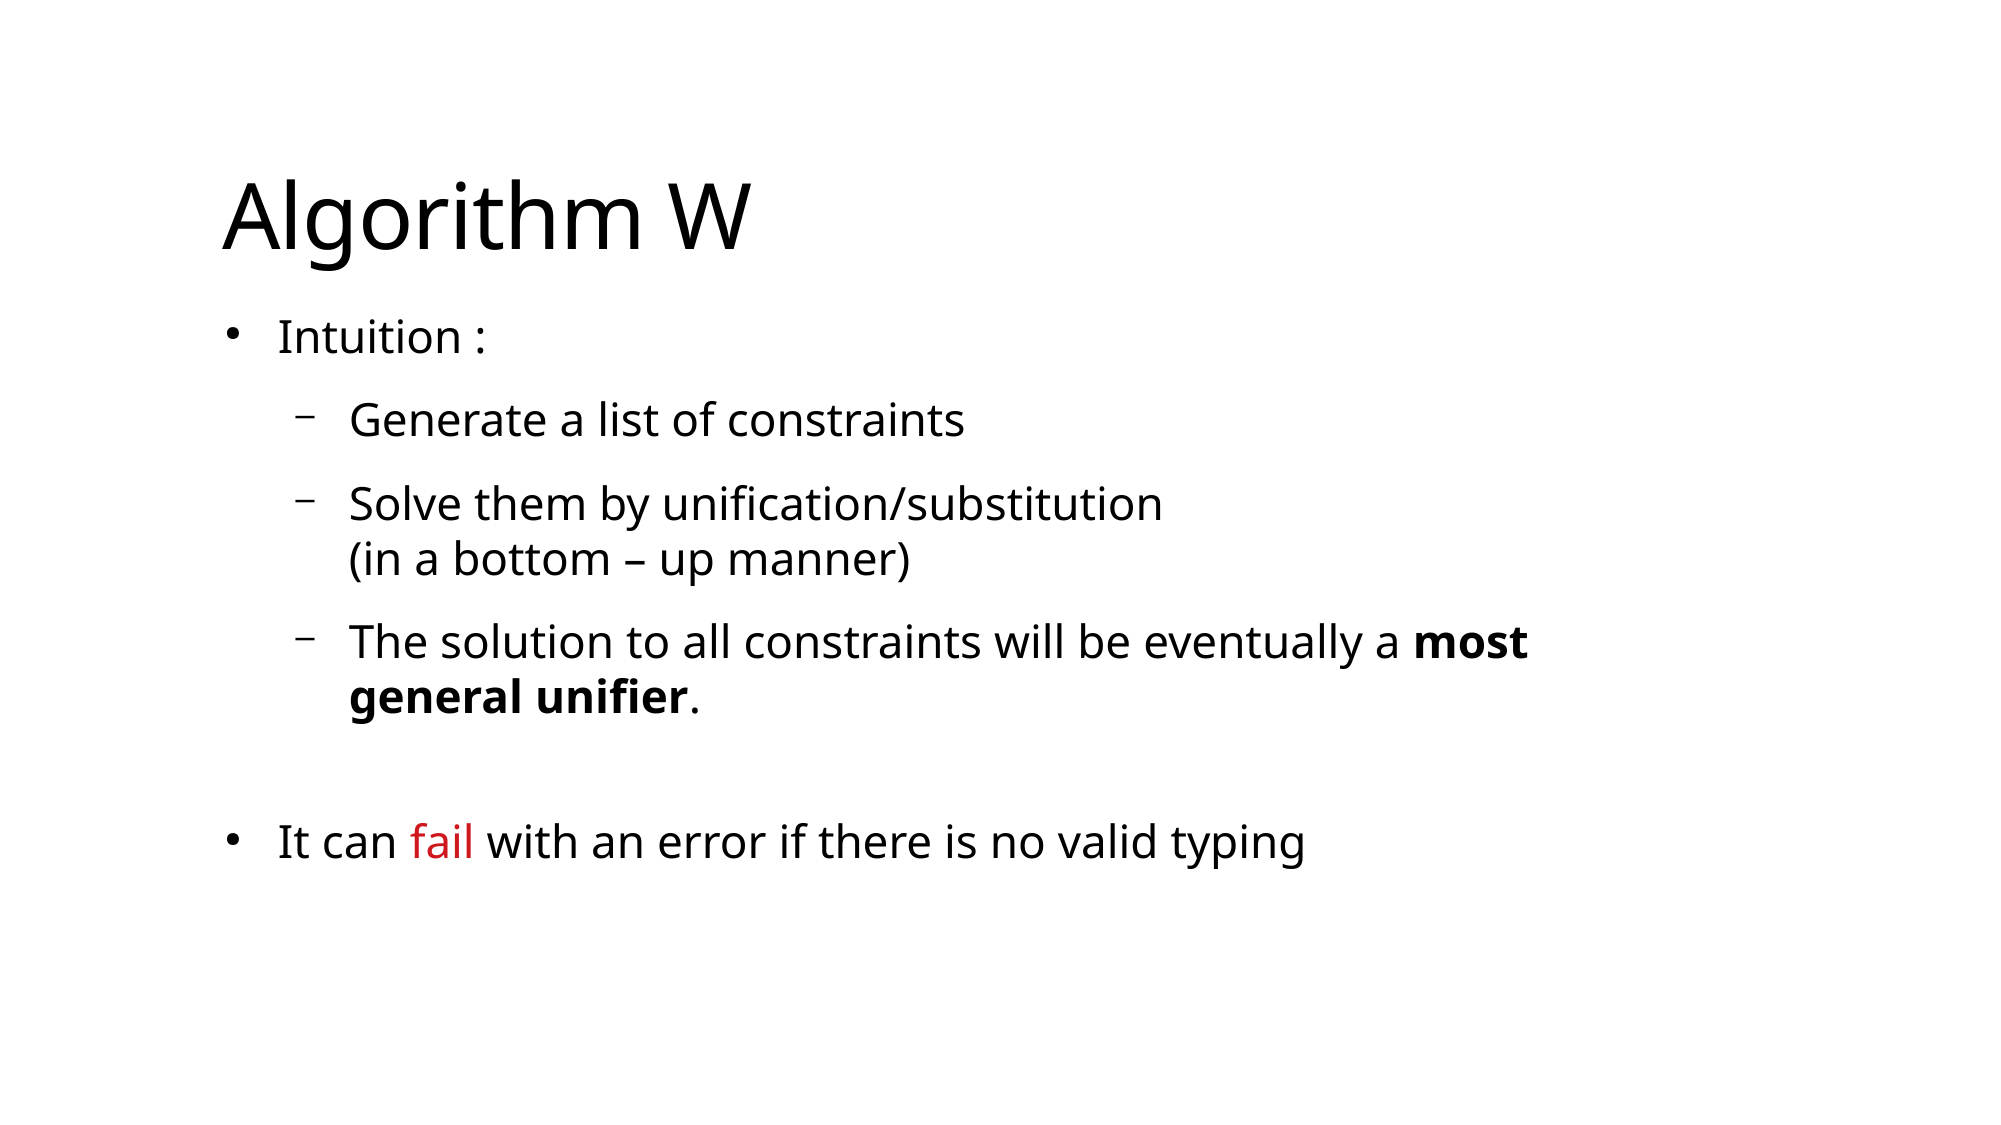

# Algorithm W
Intuition :
Generate a list of constraints
Solve them by unification/substitution
(in a bottom – up manner)
The solution to all constraints will be eventually a most general unifier.
It can fail with an error if there is no valid typing